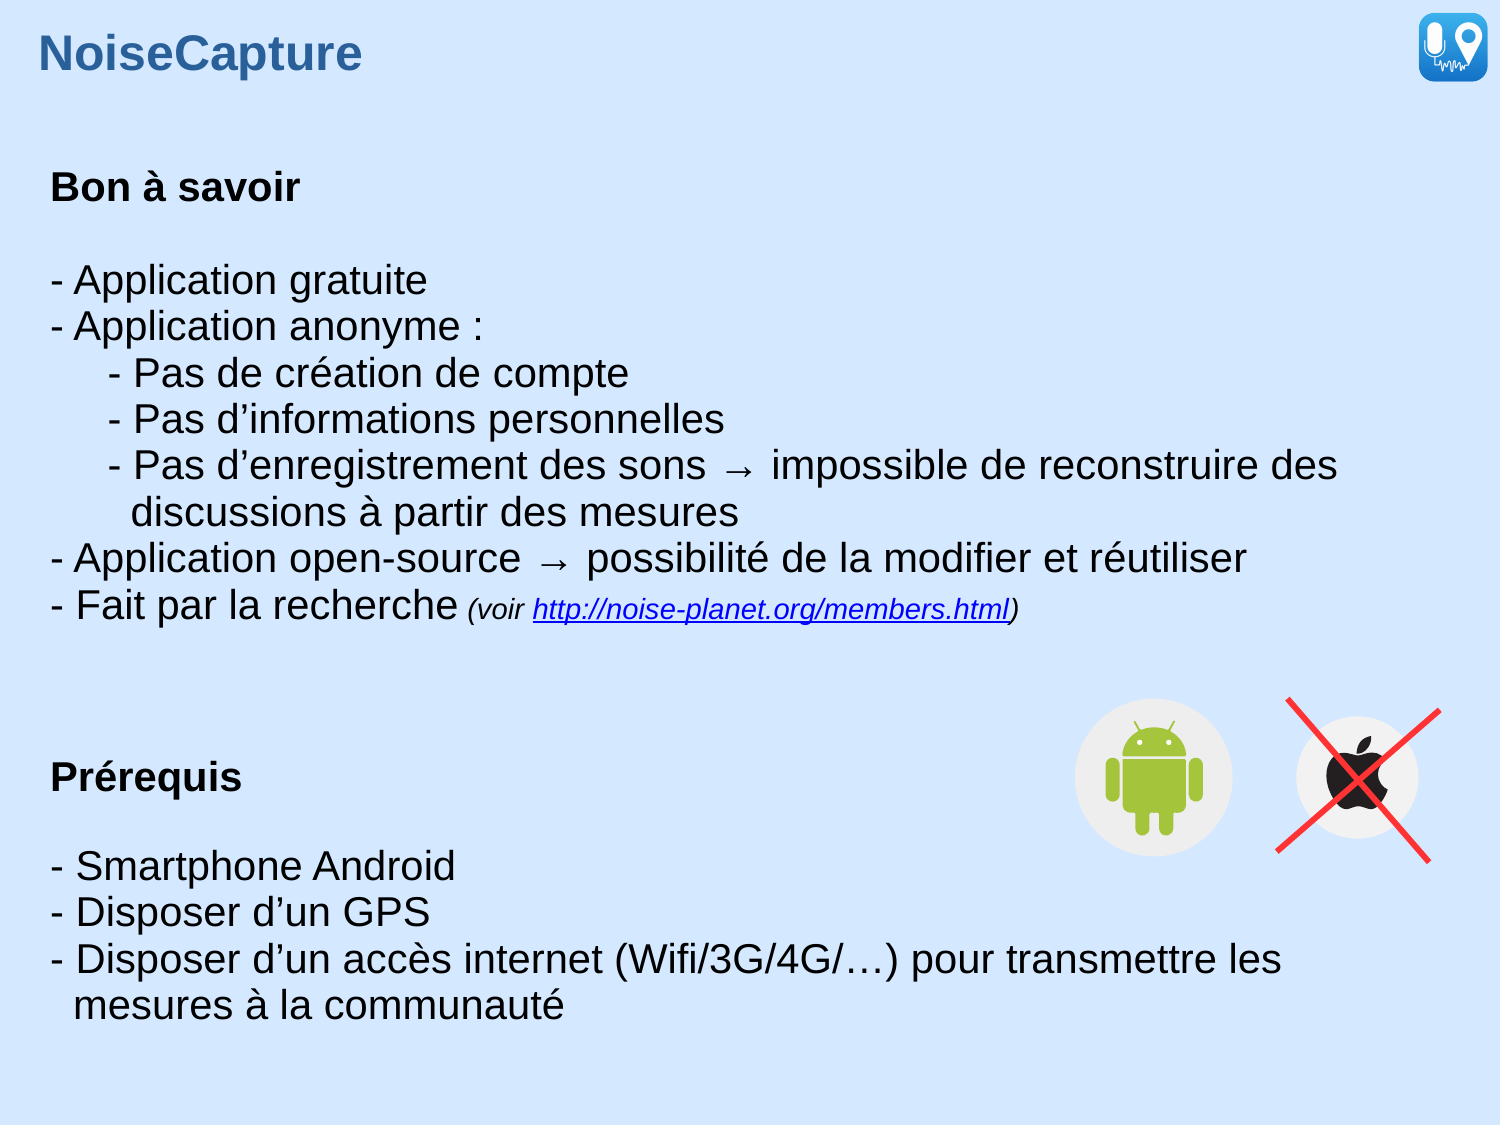

NoiseCapture
Bon à savoir
- Application gratuite
- Application anonyme :
 - Pas de création de compte
 - Pas d’informations personnelles
 - Pas d’enregistrement des sons → impossible de reconstruire des discussions à partir des mesures
- Application open-source → possibilité de la modifier et réutiliser
- Fait par la recherche (voir http://noise-planet.org/members.html)
Prérequis
- Smartphone Android
- Disposer d’un GPS
- Disposer d’un accès internet (Wifi/3G/4G/…) pour transmettre les
 mesures à la communauté